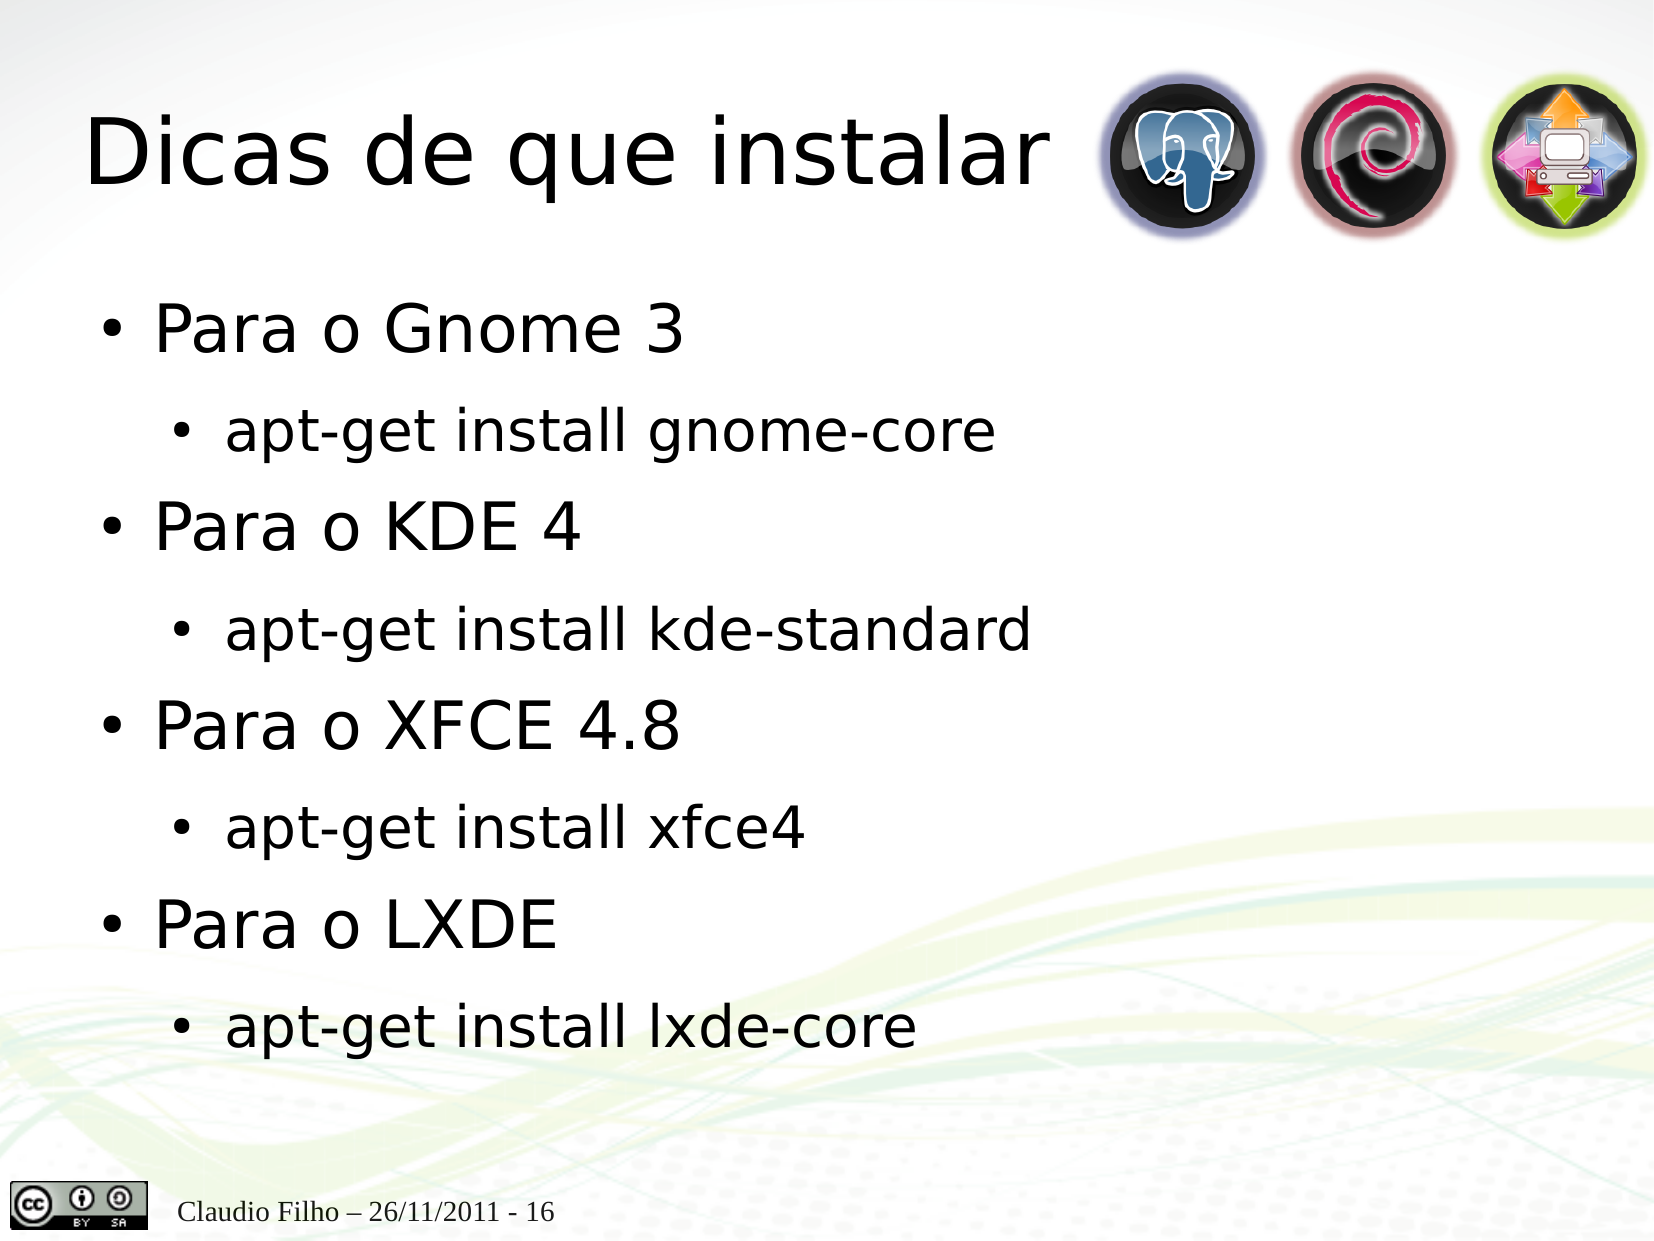

# Dicas de que instalar
Para o Gnome 3
apt-get install gnome-core
Para o KDE 4
apt-get install kde-standard
Para o XFCE 4.8
apt-get install xfce4
Para o LXDE
apt-get install lxde-core